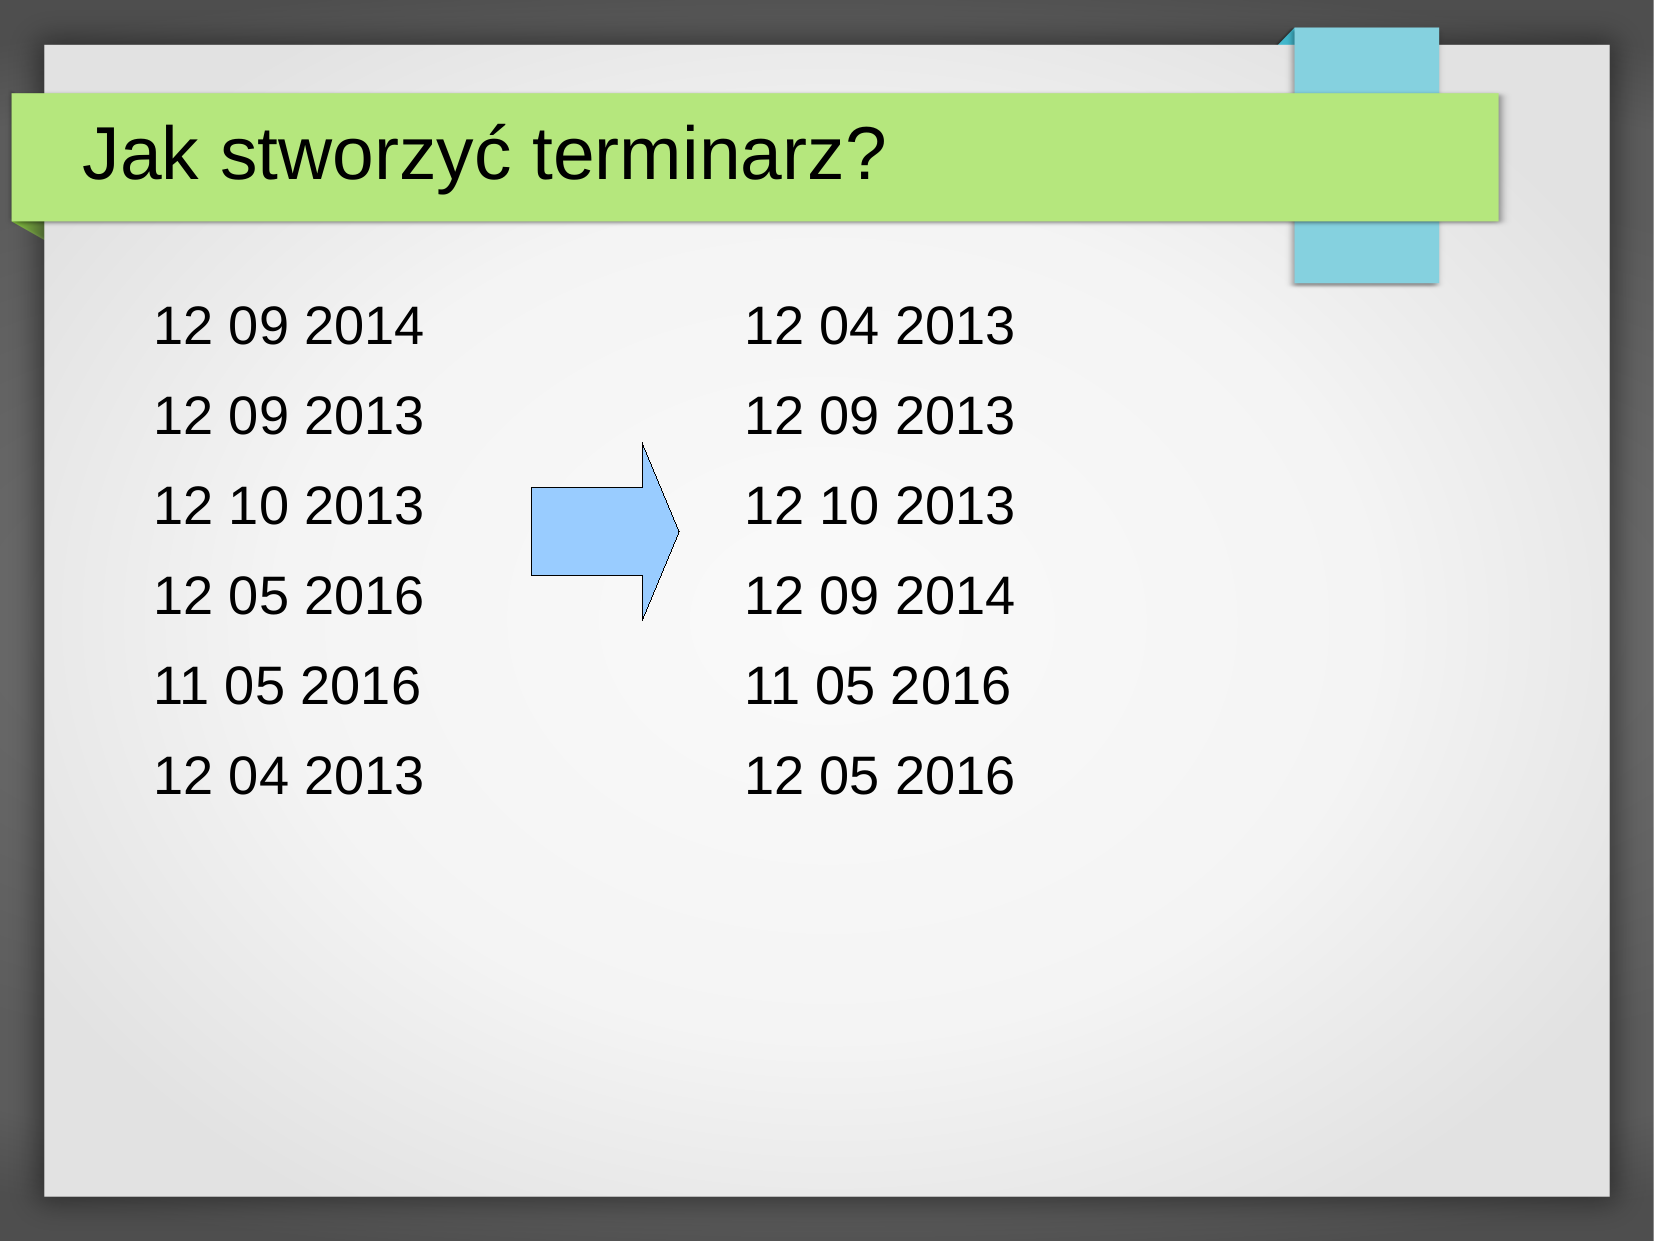

# Jak stworzyć terminarz?
12 09 2014					12 04 2013
12 09 2013					12 09 2013
12 10 2013					12 10 2013
12 05 2016					12 09 2014
11 05 2016					11 05 2016
12 04 2013					12 05 2016